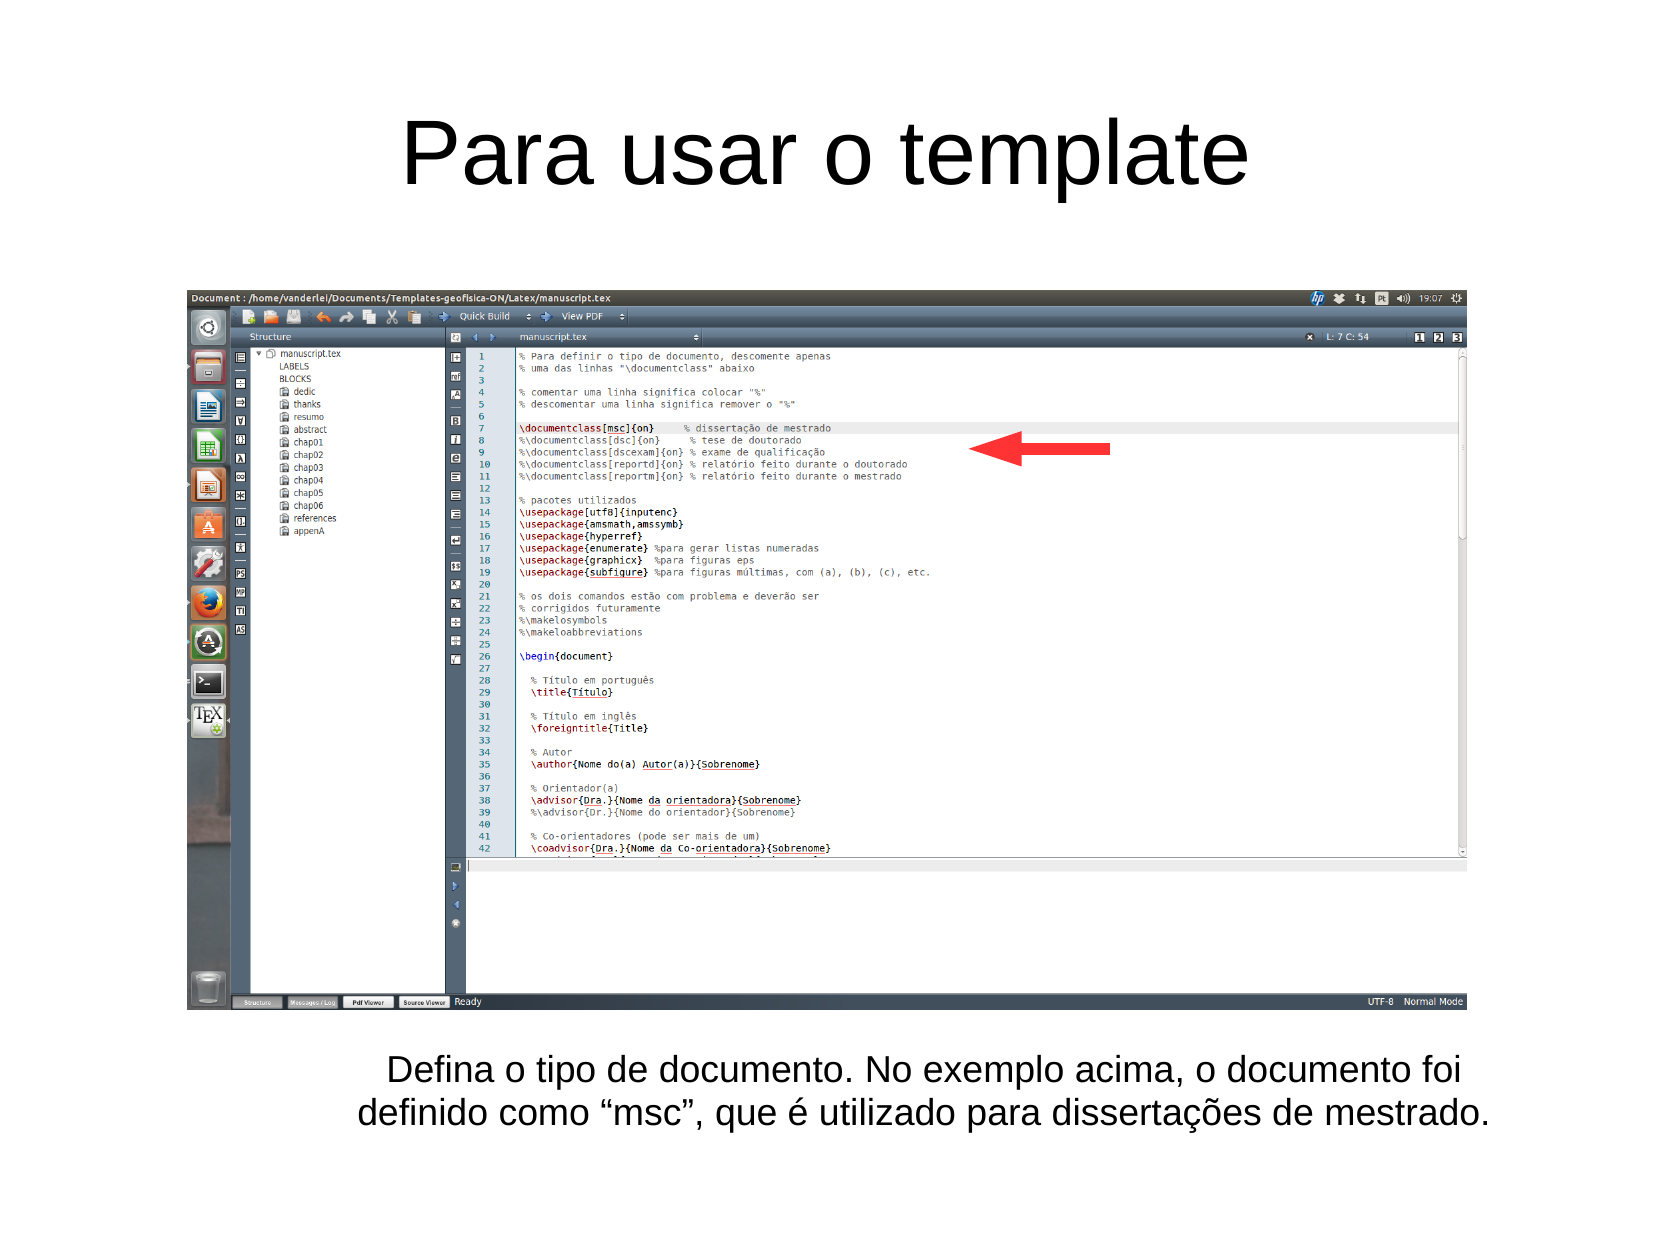

# Para usar o template
Defina o tipo de documento. No exemplo acima, o documento foi definido como “msc”, que é utilizado para dissertações de mestrado.